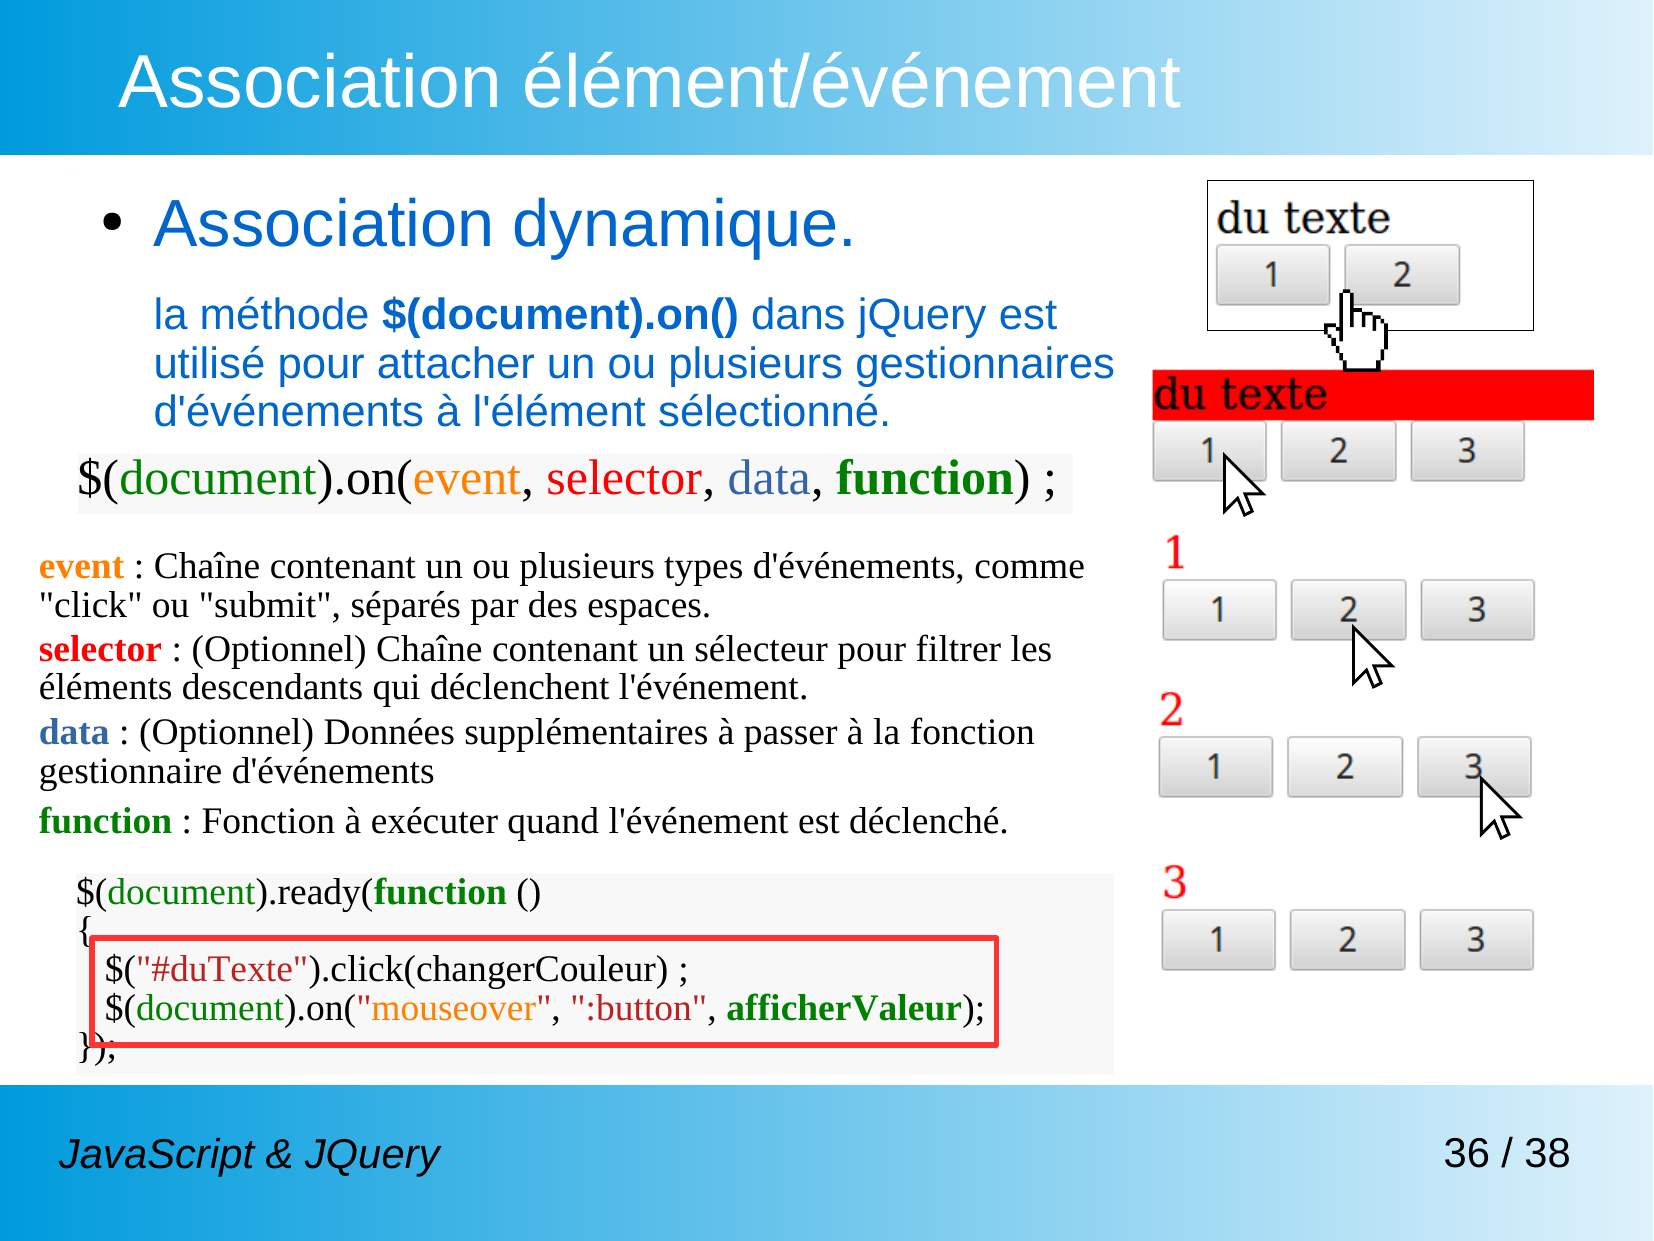

# Association élément/événement
Association dynamique.
la méthode $(document).on() dans jQuery est utilisé pour attacher un ou plusieurs gestionnaires d'événements à l'élément sélectionné.
$(document).on(event, selector, data, function) ;
event : Chaîne contenant un ou plusieurs types d'événements, comme "click" ou "submit", séparés par des espaces.
selector : (Optionnel) Chaîne contenant un sélecteur pour filtrer les éléments descendants qui déclenchent l'événement.
data : (Optionnel) Données supplémentaires à passer à la fonction gestionnaire d'événements
function : Fonction à exécuter quand l'événement est déclenché.
$(document).ready(function ()
{
 $("#duTexte").click(changerCouleur) ;
 $(document).on("mouseover", ":button", afficherValeur);
});